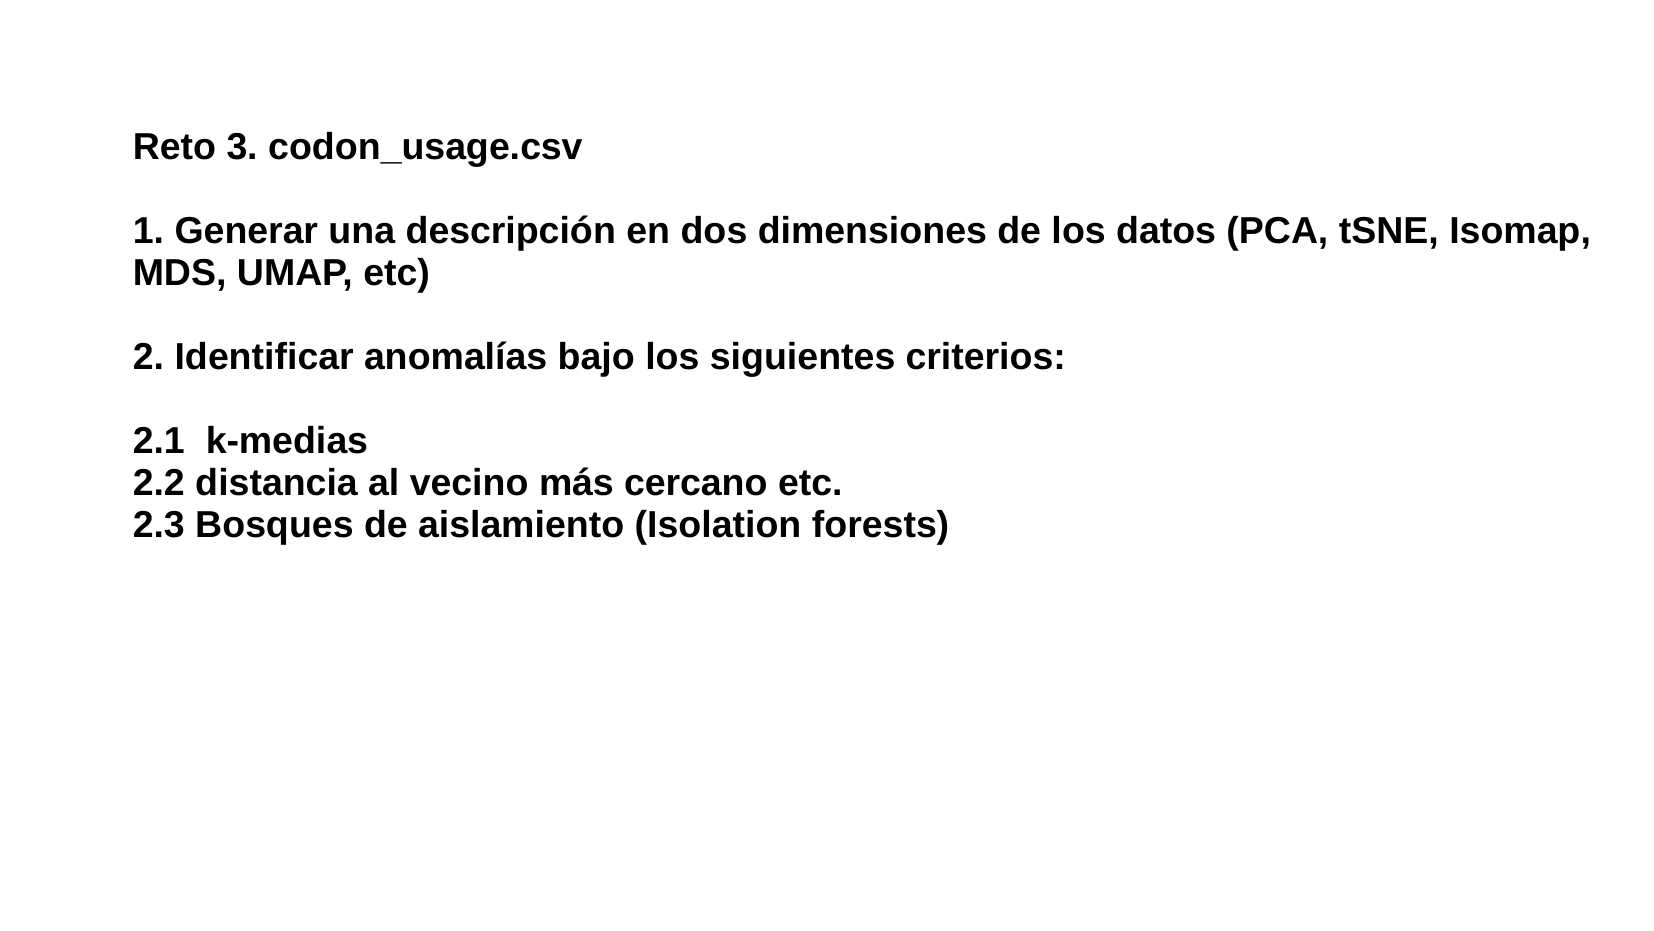

Reto 3. codon_usage.csv
1. Generar una descripción en dos dimensiones de los datos (PCA, tSNE, Isomap,
MDS, UMAP, etc)
2. Identificar anomalías bajo los siguientes criterios:
2.1 k-medias
2.2 distancia al vecino más cercano etc.
2.3 Bosques de aislamiento (Isolation forests)